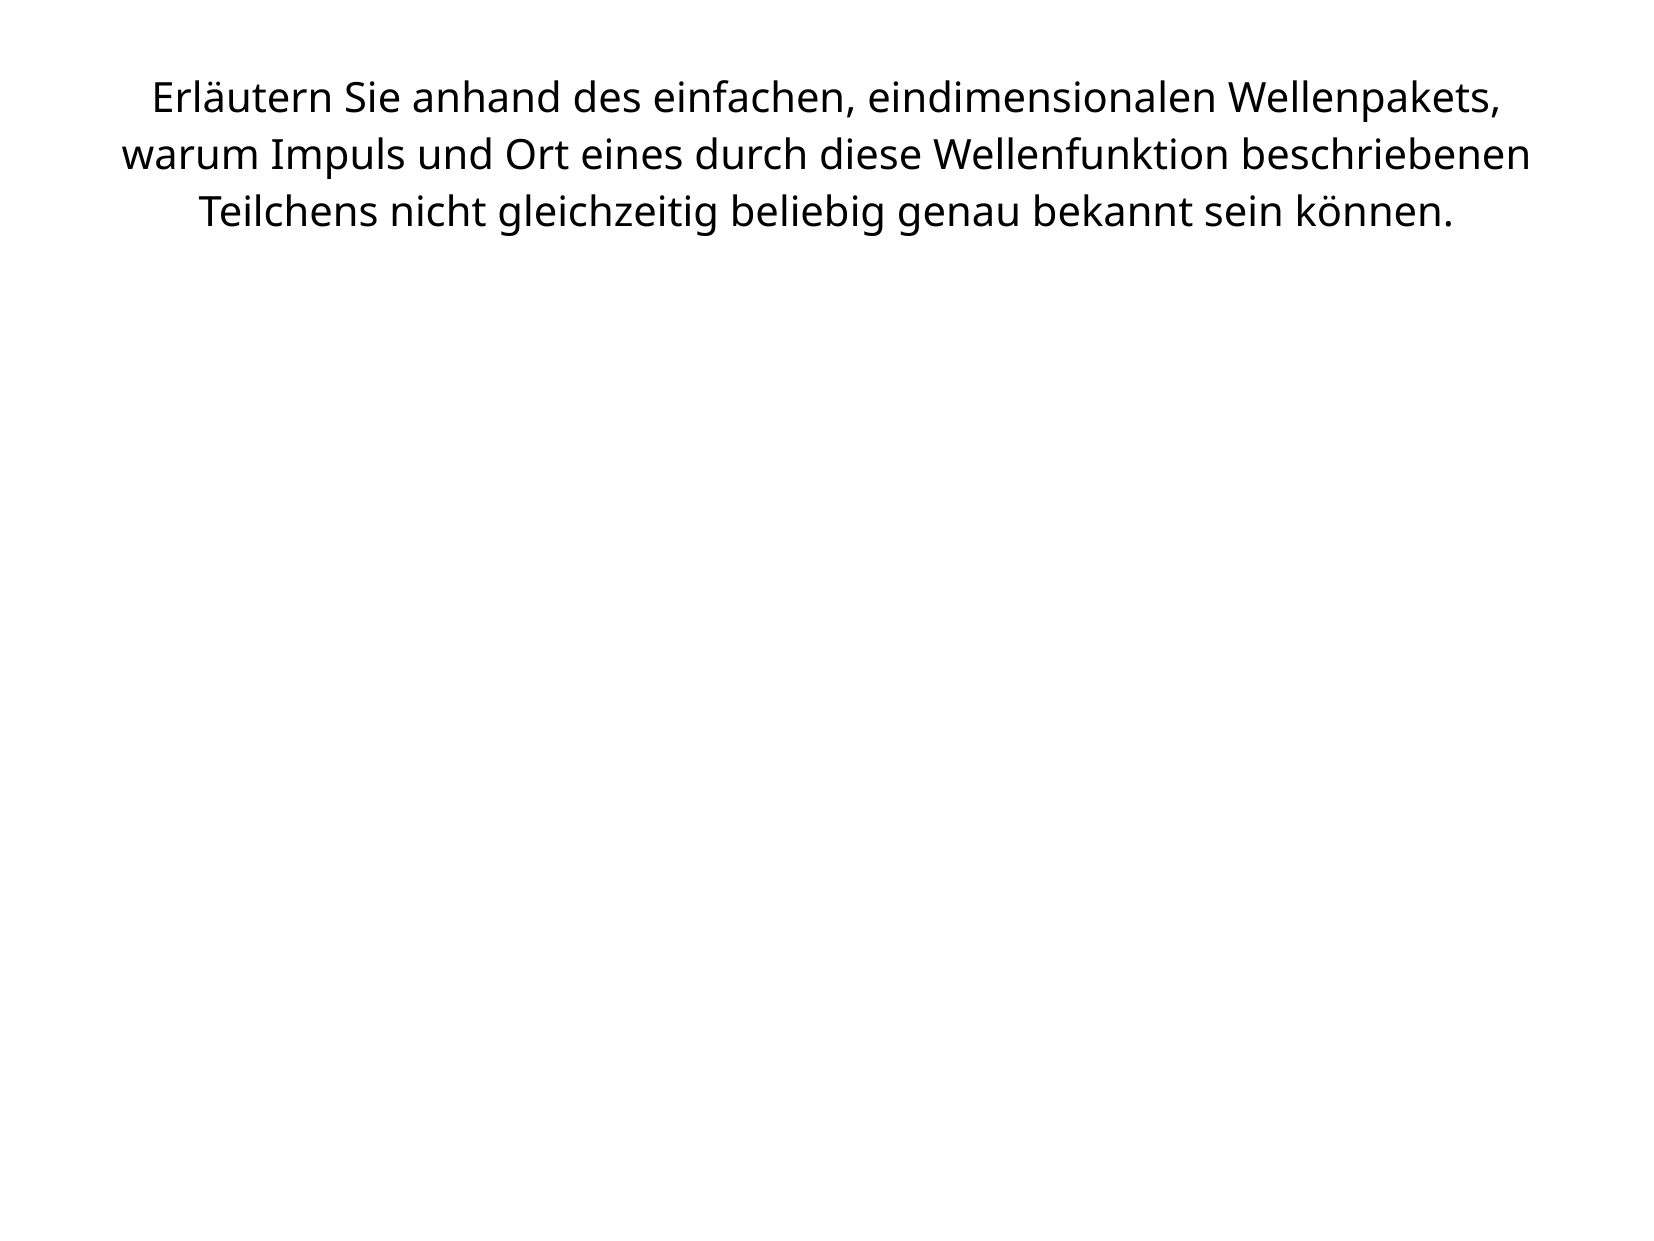

# Erläutern Sie anhand des einfachen, eindimensionalen Wellenpakets, warum Impuls und Ort eines durch diese Wellenfunktion beschriebenen Teilchens nicht gleichzeitig beliebig genau bekannt sein können.